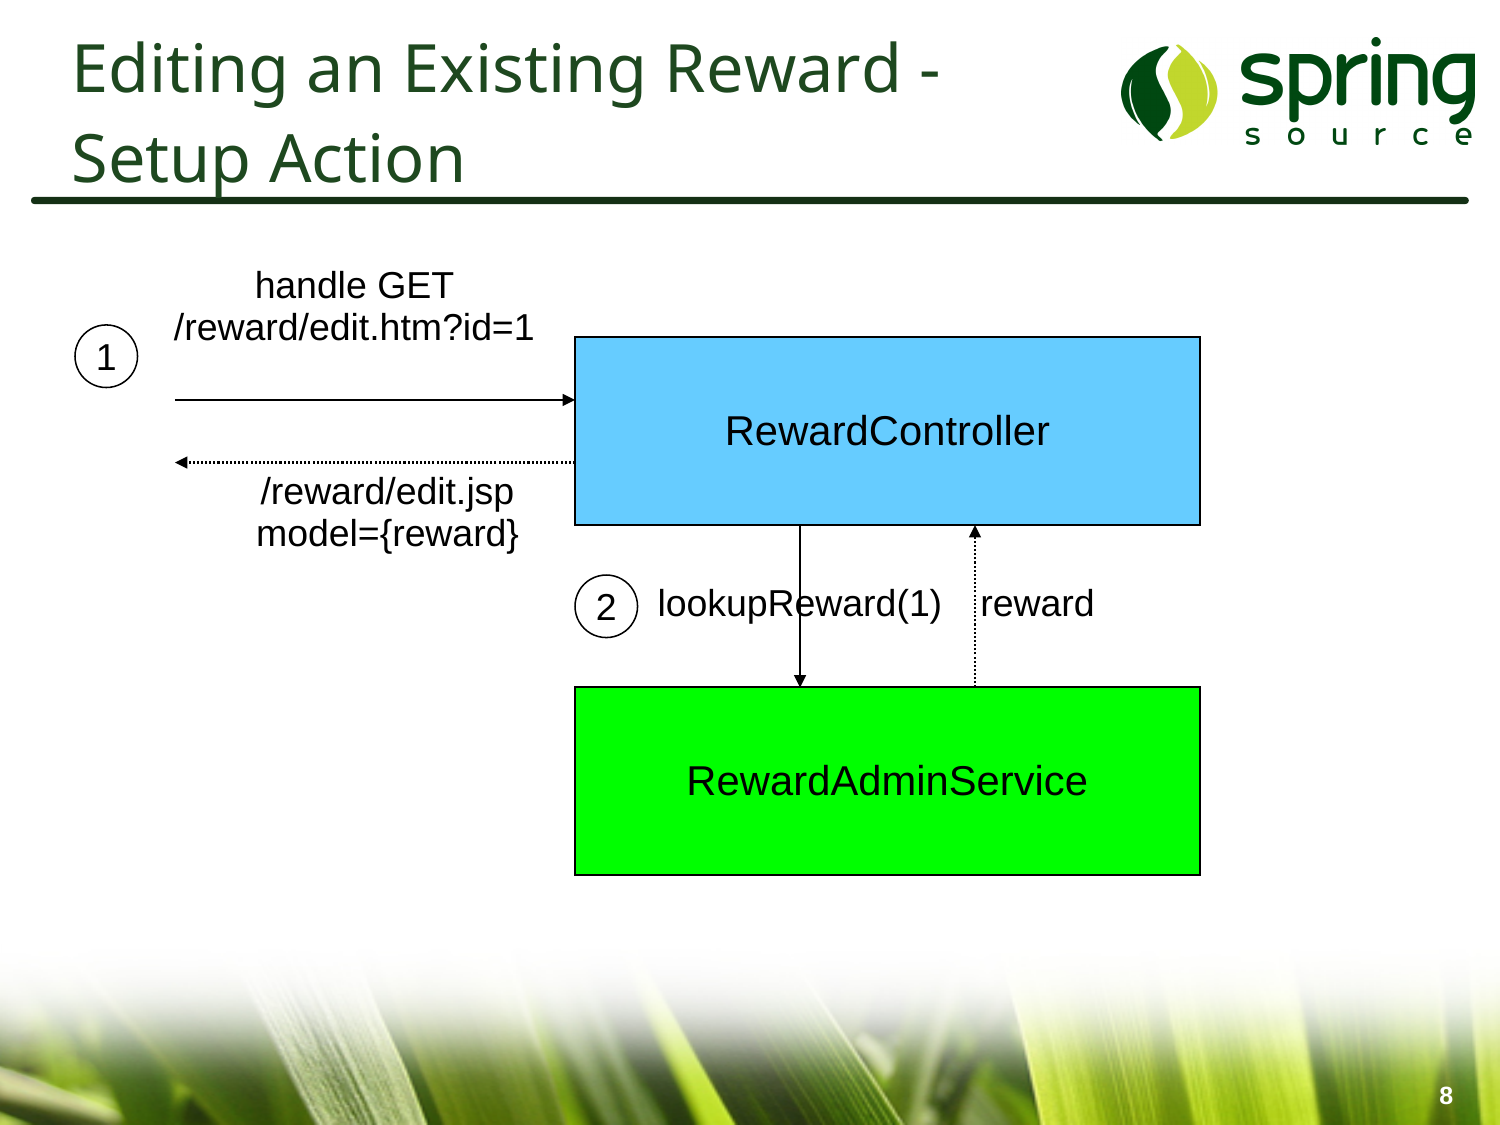

# Editing an Existing Reward - Setup Action
handle GET /reward/edit.htm?id=1
1
RewardController
/reward/edit.jsp
model={reward}
2
lookupReward(1)
reward
RewardAdminService